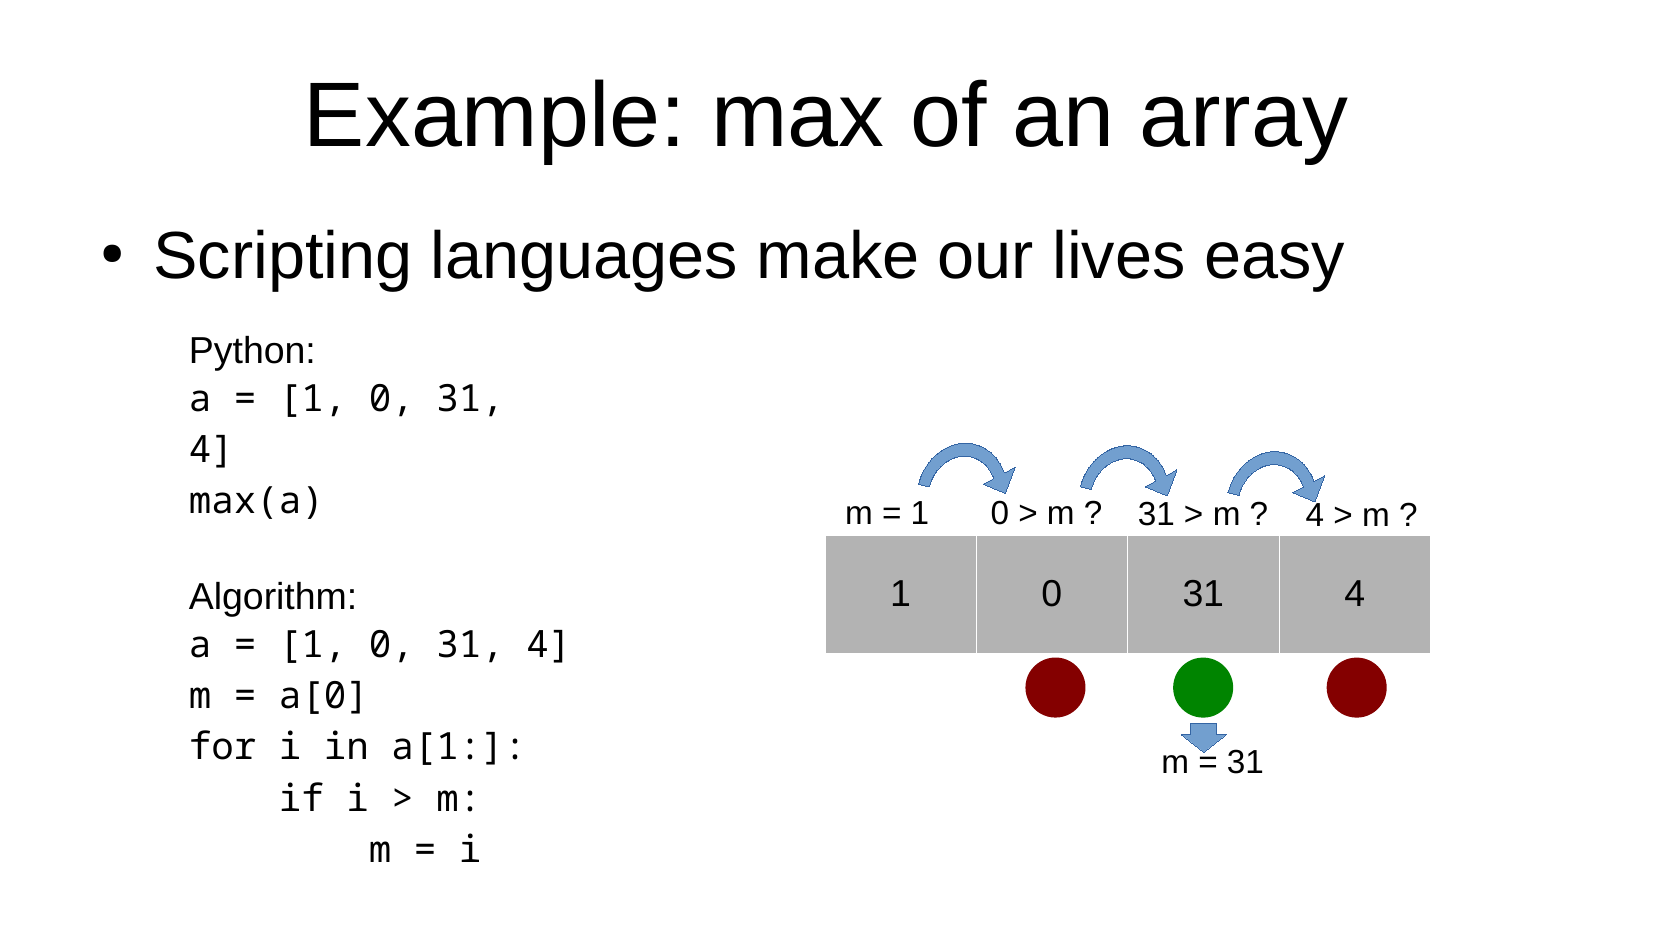

# Example: max of an array
Scripting languages make our lives easy
Python:
a = [1, 0, 31, 4]
max(a)
m = 1
0 > m ?
31 > m ?
4 > m ?
| 1 | 0 | 31 | 4 |
| --- | --- | --- | --- |
Algorithm:
a = [1, 0, 31, 4]
m = a[0]
for i in a[1:]:
 if i > m:
 m = i
m = 31